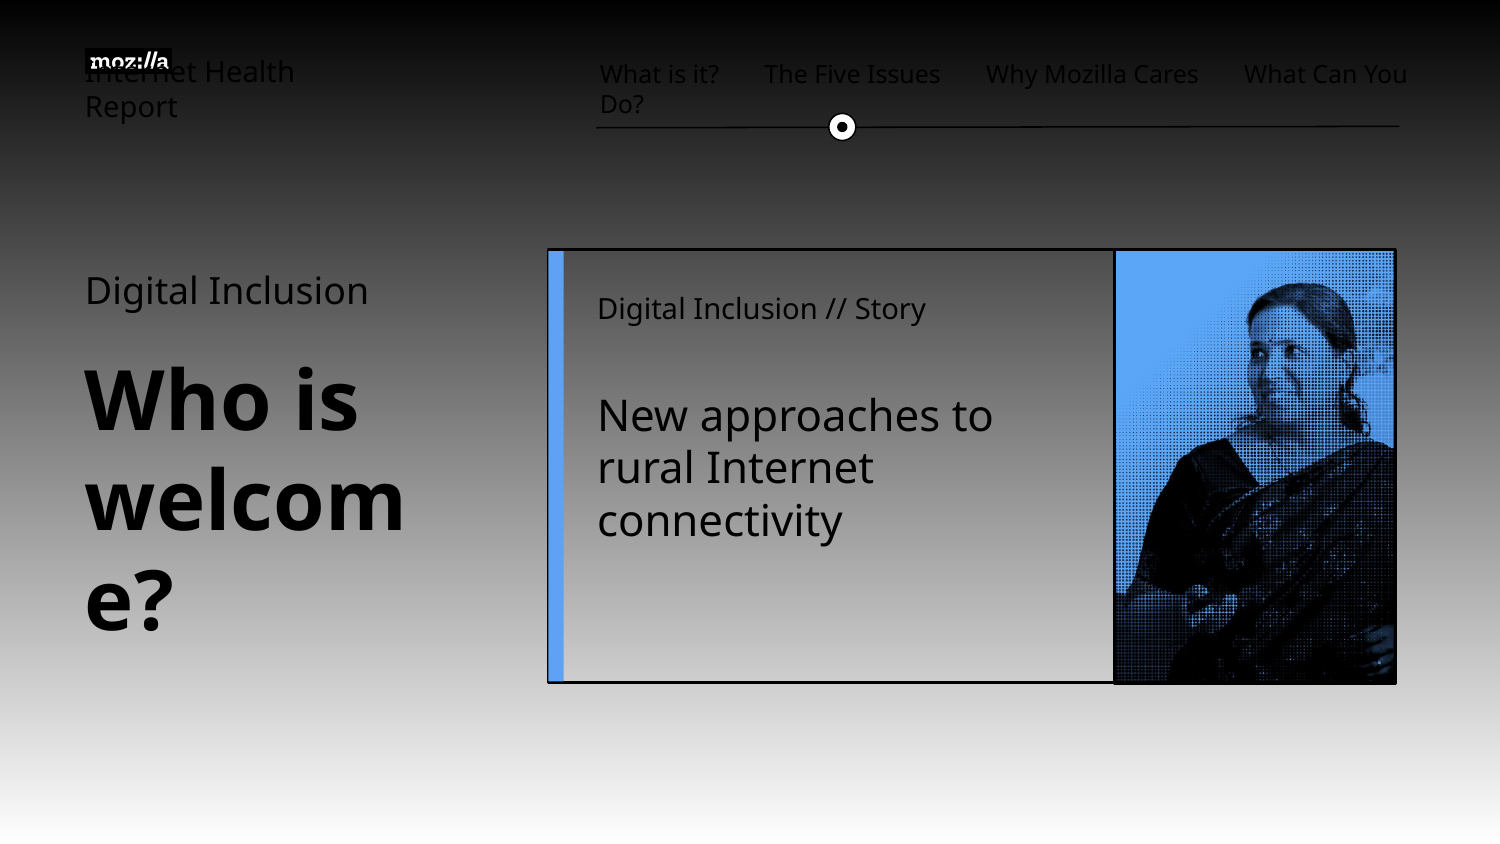

Internet Health Report
What is it? The Five Issues Why Mozilla Cares What Can You Do?
Digital Inclusion
Who is welcome?
Digital Inclusion // Story
New approaches to rural Internet connectivity